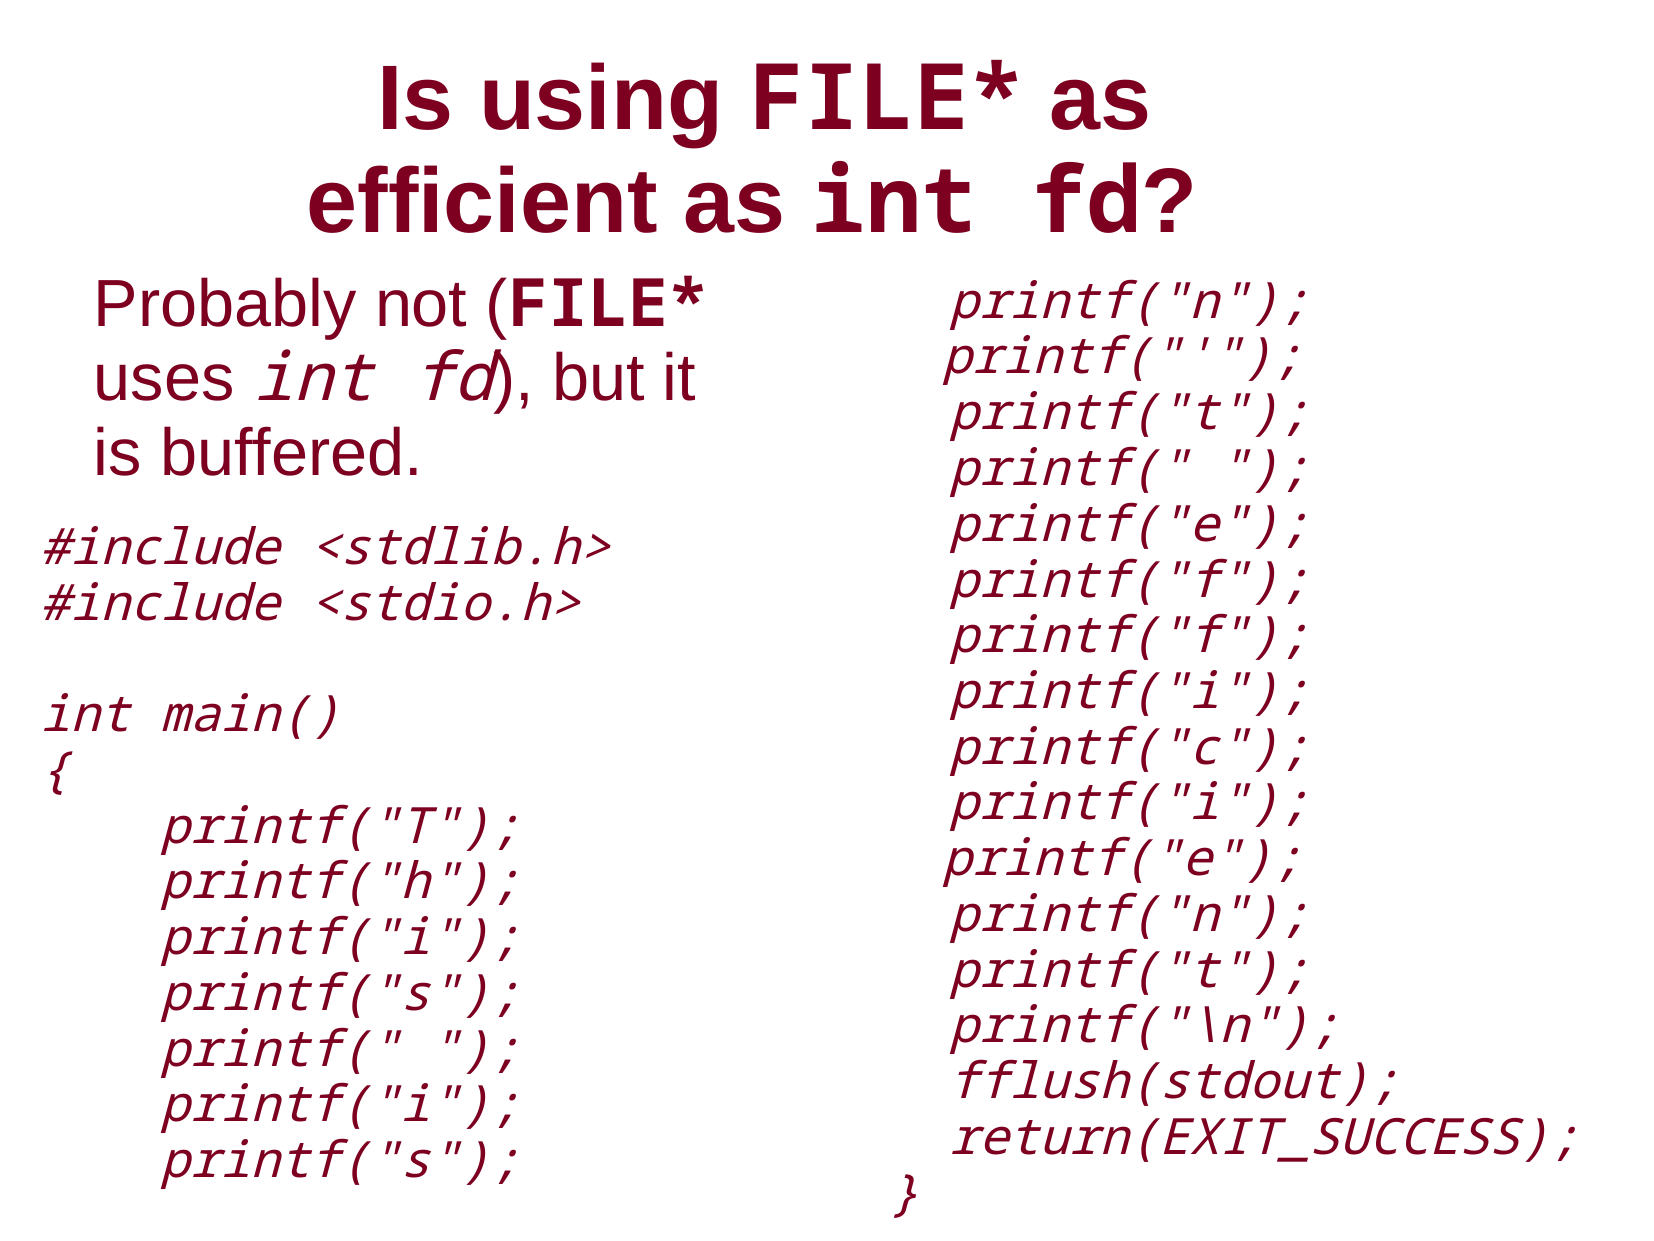

# Is using FILE* as efficient as int fd?
Probably not (FILE* uses int fd), but it is buffered.
#include <stdlib.h>
#include <stdio.h>
int main()
{
 printf("T");
 printf("h");
 printf("i");
 printf("s");
 printf(" ");
 printf("i");
 printf("s");
 printf("n"); printf("'");
 printf("t");
 printf(" ");
 printf("e");
 printf("f");
 printf("f");
 printf("i");
 printf("c");
 printf("i"); printf("e");
 printf("n");
 printf("t");
 printf("\n");
 fflush(stdout);
 return(EXIT_SUCCESS);
}